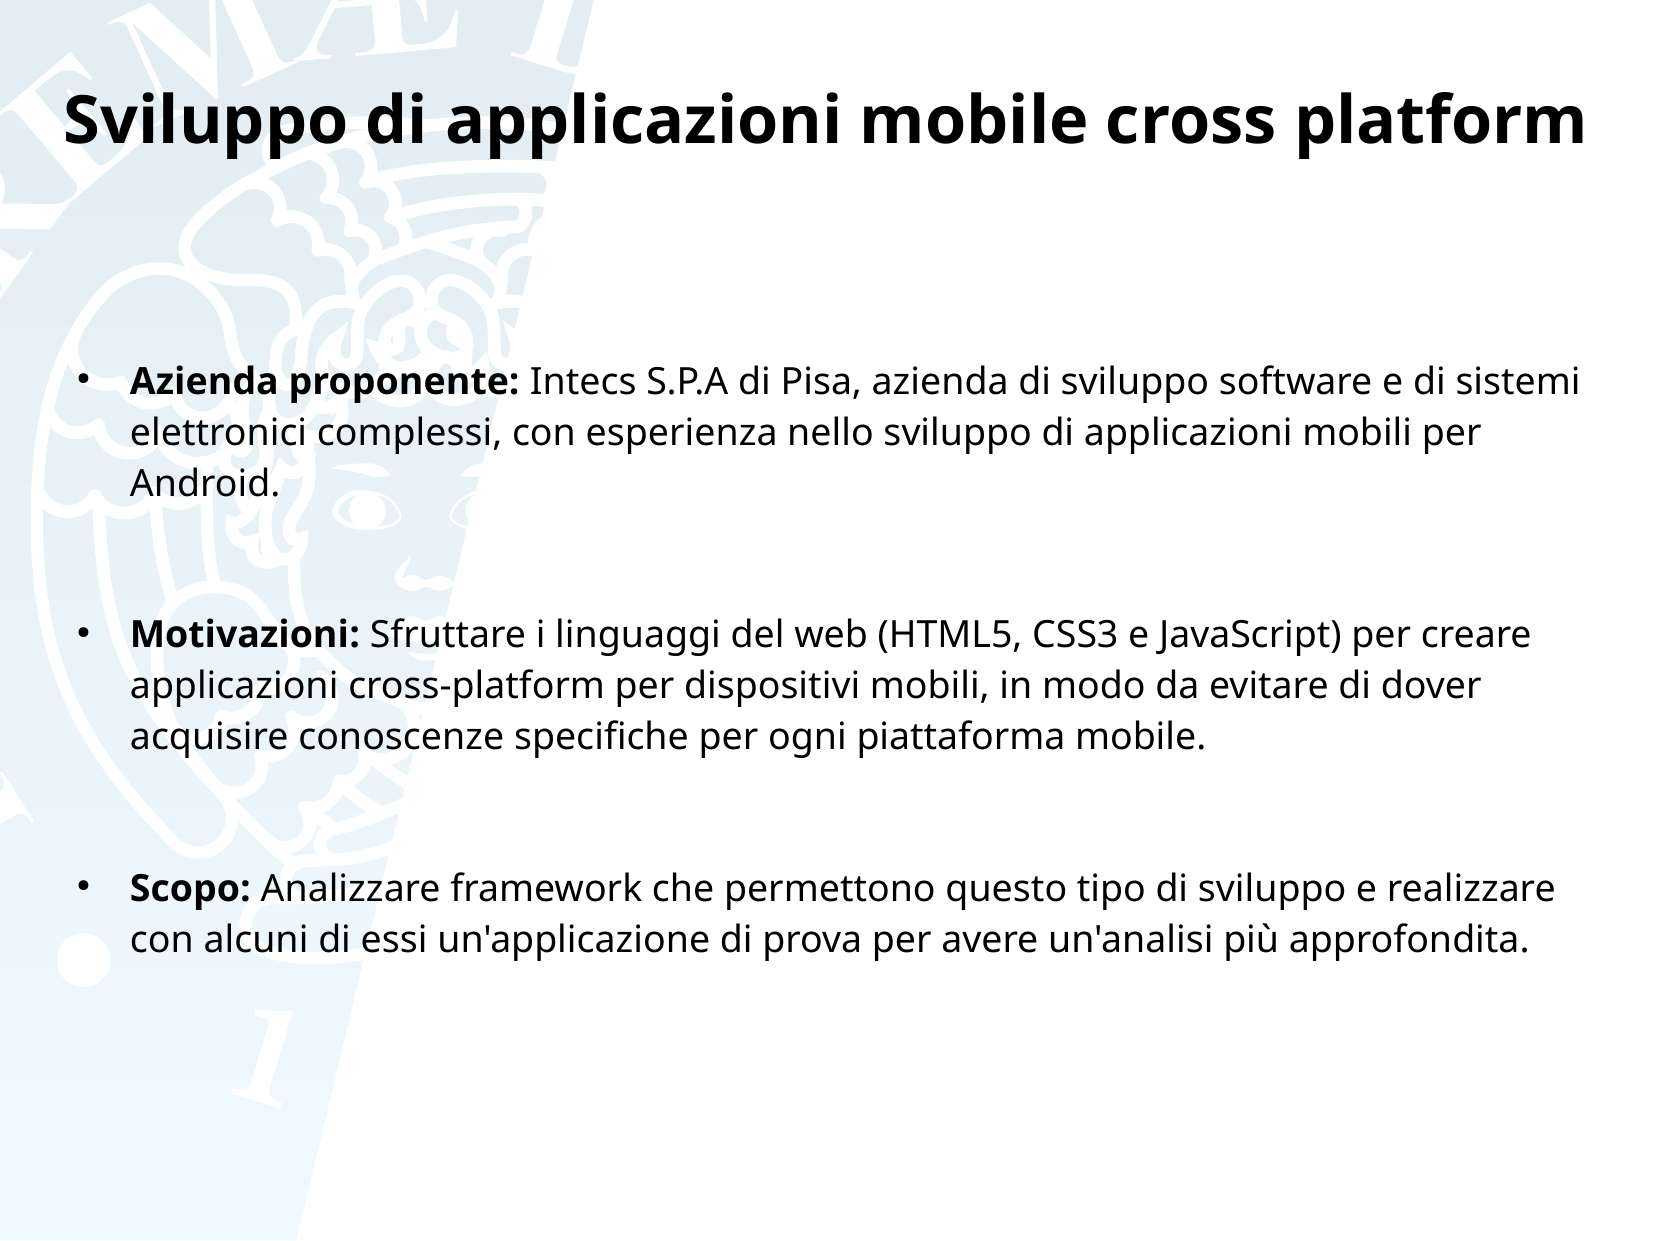

# Sviluppo di applicazioni mobile cross platform
Azienda proponente: Intecs S.P.A di Pisa, azienda di sviluppo software e di sistemi elettronici complessi, con esperienza nello sviluppo di applicazioni mobili per Android.
Motivazioni: Sfruttare i linguaggi del web (HTML5, CSS3 e JavaScript) per creare applicazioni cross-platform per dispositivi mobili, in modo da evitare di dover acquisire conoscenze specifiche per ogni piattaforma mobile.
Scopo: Analizzare framework che permettono questo tipo di sviluppo e realizzare con alcuni di essi un'applicazione di prova per avere un'analisi più approfondita.